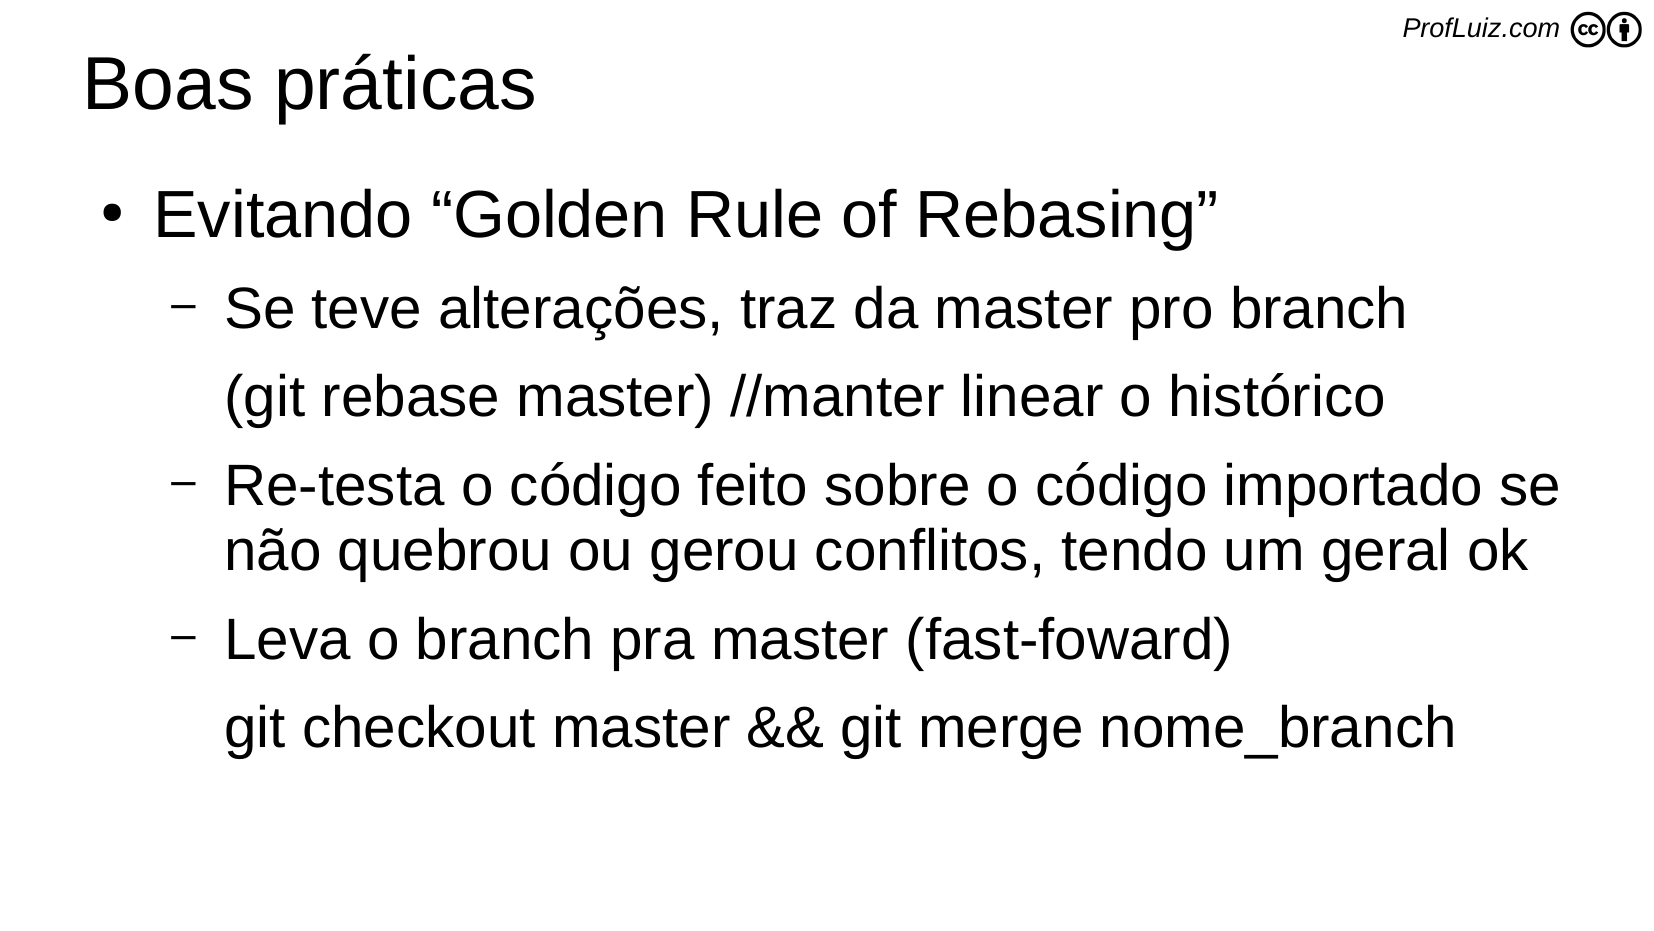

# Boas práticas
Evitando “Golden Rule of Rebasing”
Se teve alterações, traz da master pro branch
(git rebase master) //manter linear o histórico
Re-testa o código feito sobre o código importado se não quebrou ou gerou conflitos, tendo um geral ok
Leva o branch pra master (fast-foward)
git checkout master && git merge nome_branch